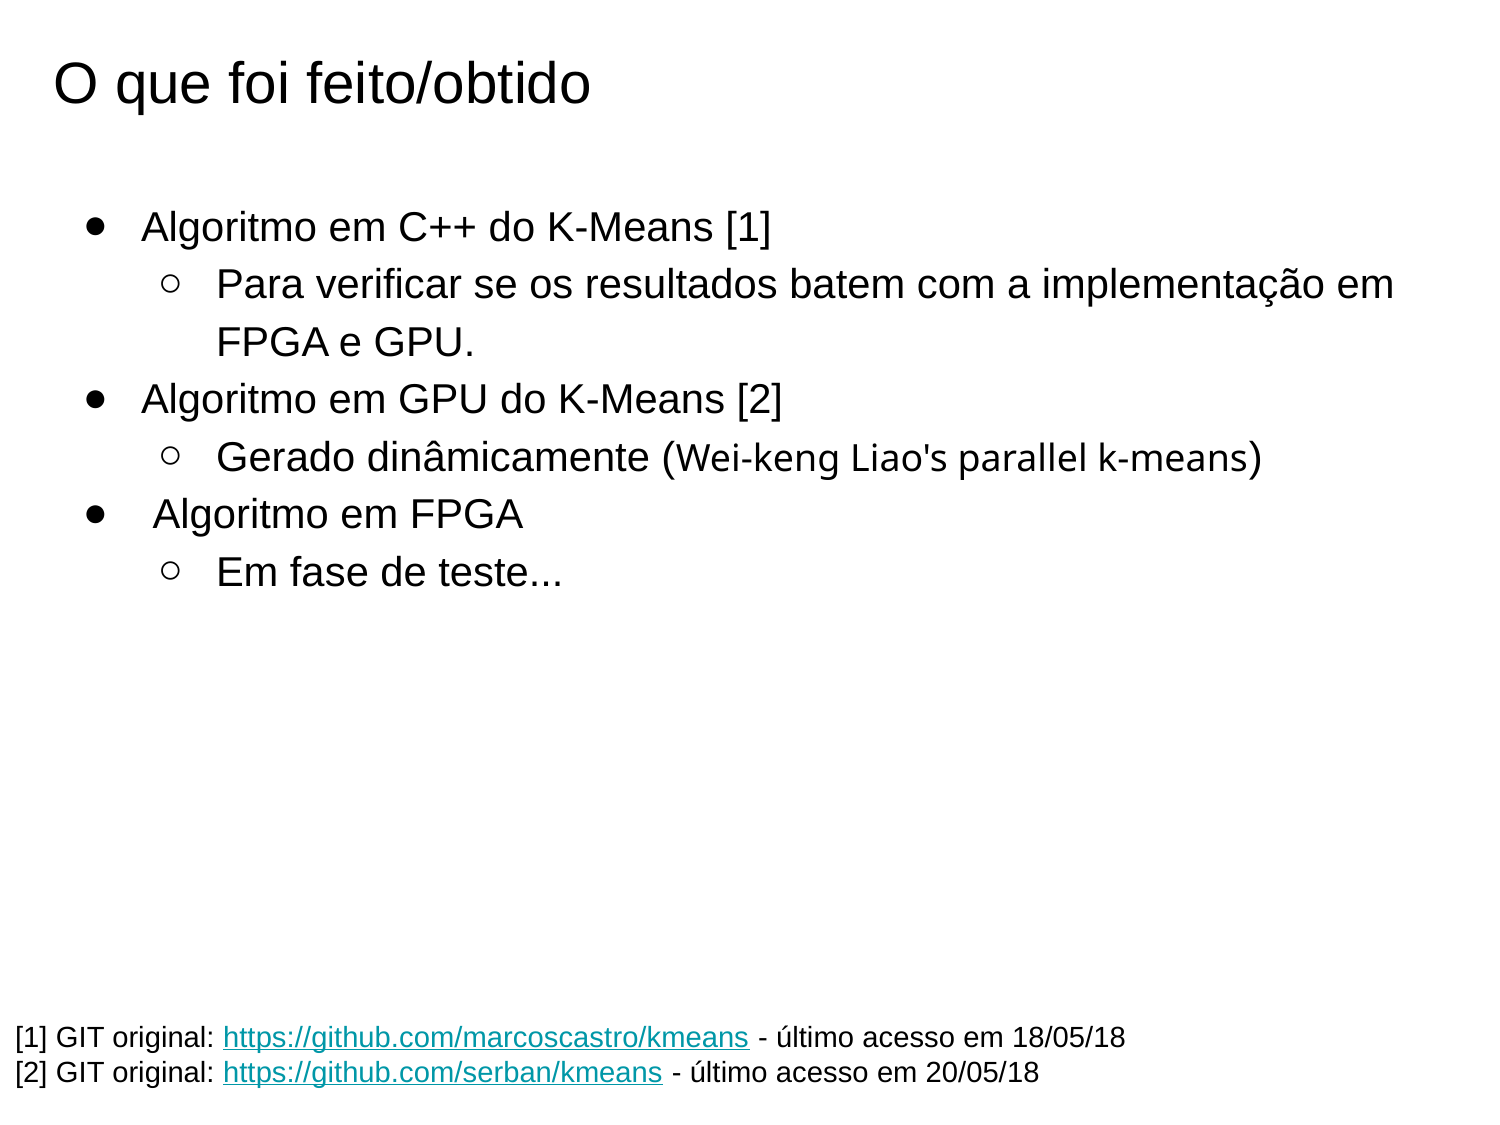

# O que foi feito/obtido
Algoritmo em C++ do K-Means [1]
Para verificar se os resultados batem com a implementação em FPGA e GPU.
Algoritmo em GPU do K-Means [2]
Gerado dinâmicamente (Wei-keng Liao's parallel k-means)
 Algoritmo em FPGA
Em fase de teste...
[1] GIT original: https://github.com/marcoscastro/kmeans - último acesso em 18/05/18
[2] GIT original: https://github.com/serban/kmeans - último acesso em 20/05/18